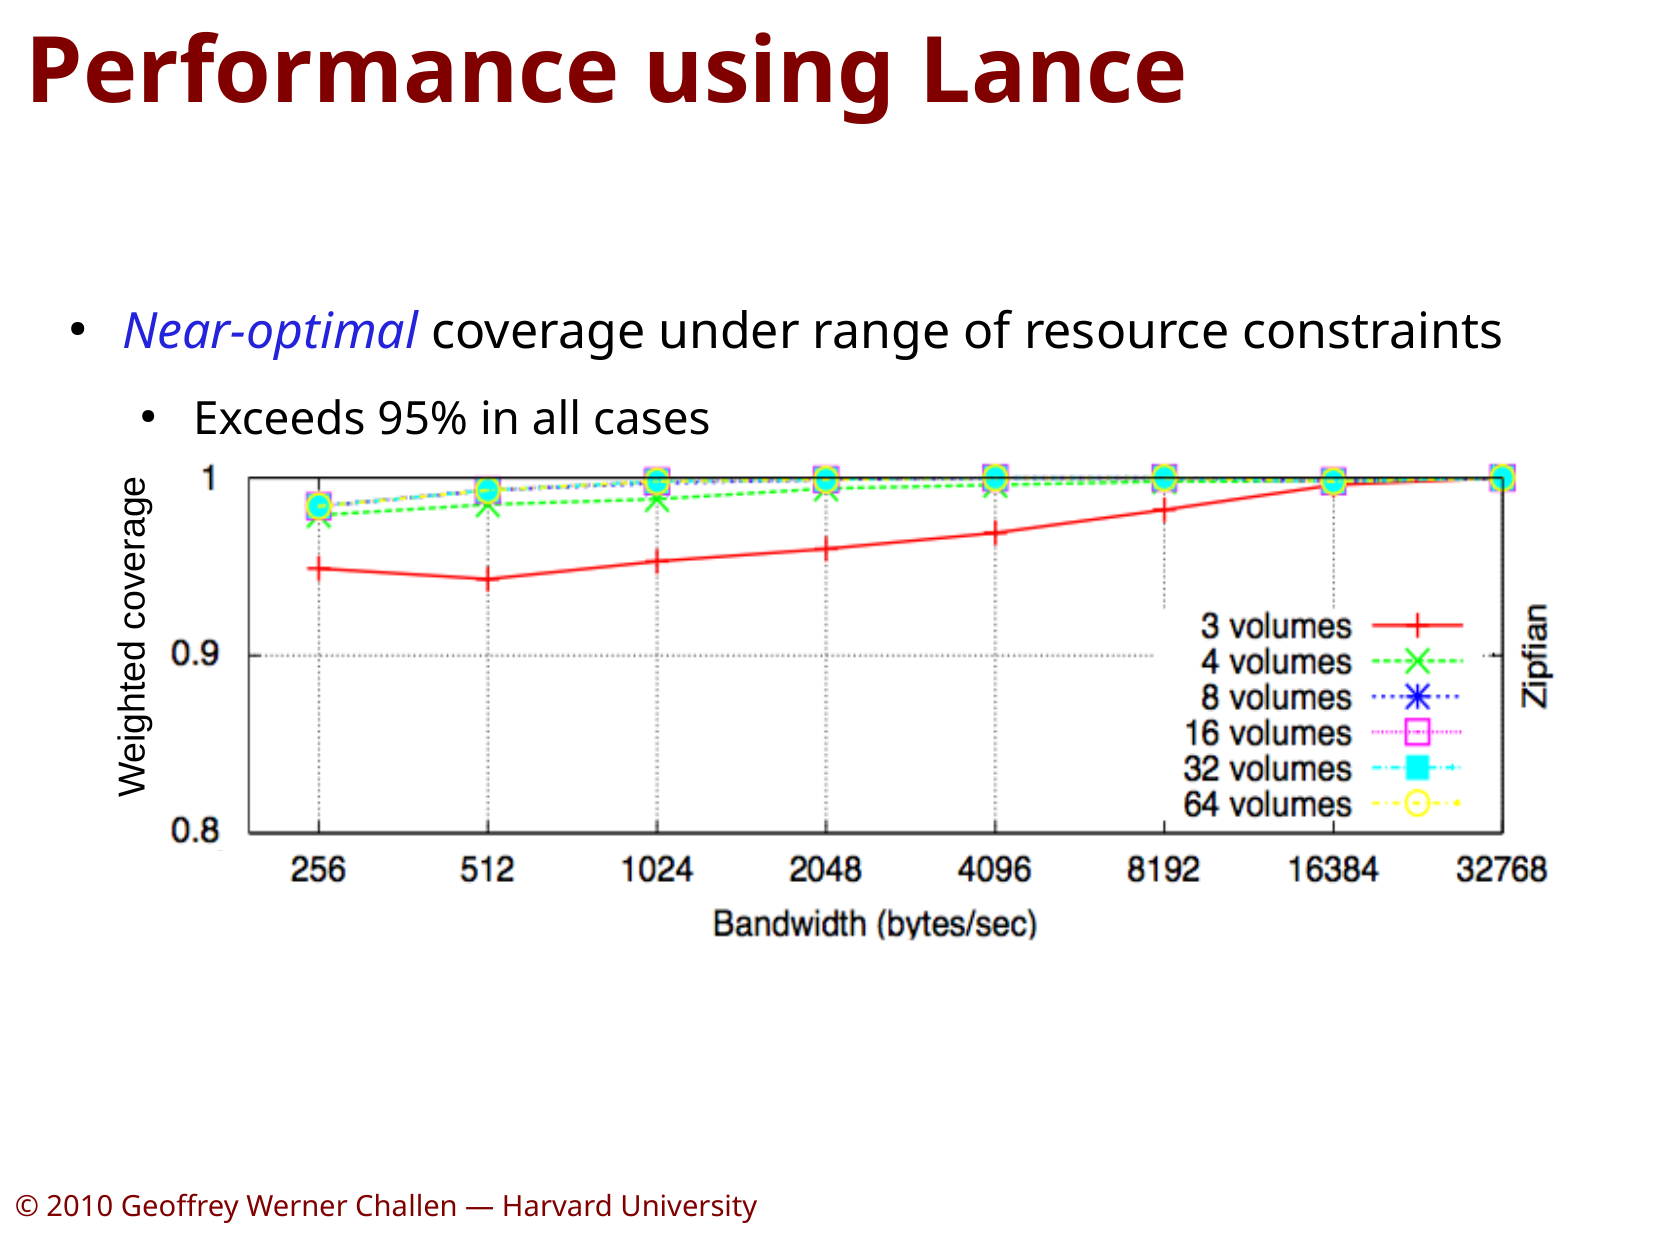

# Performance using Lance
Near-optimal coverage under range of resource constraints
Exceeds 95% in all cases
Weighted coverage